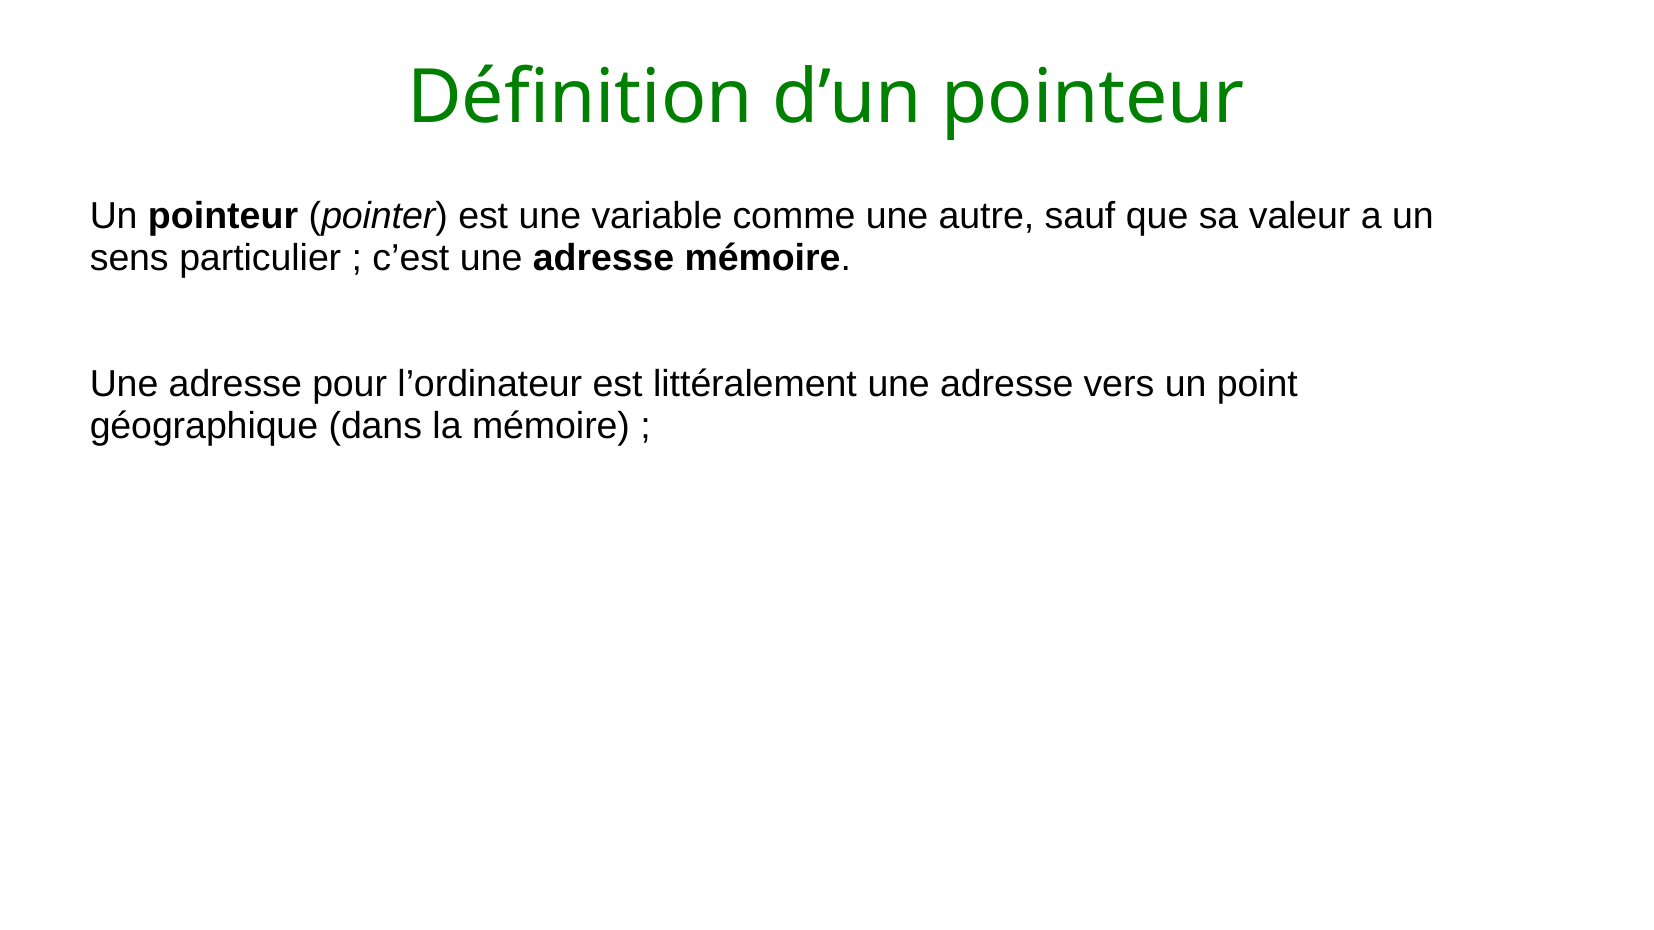

# Définition d’un pointeur
Un pointeur (pointer) est une variable comme une autre, sauf que sa valeur a un sens particulier ; c’est une adresse mémoire.
Une adresse pour l’ordinateur est littéralement une adresse vers un point géographique (dans la mémoire) ;